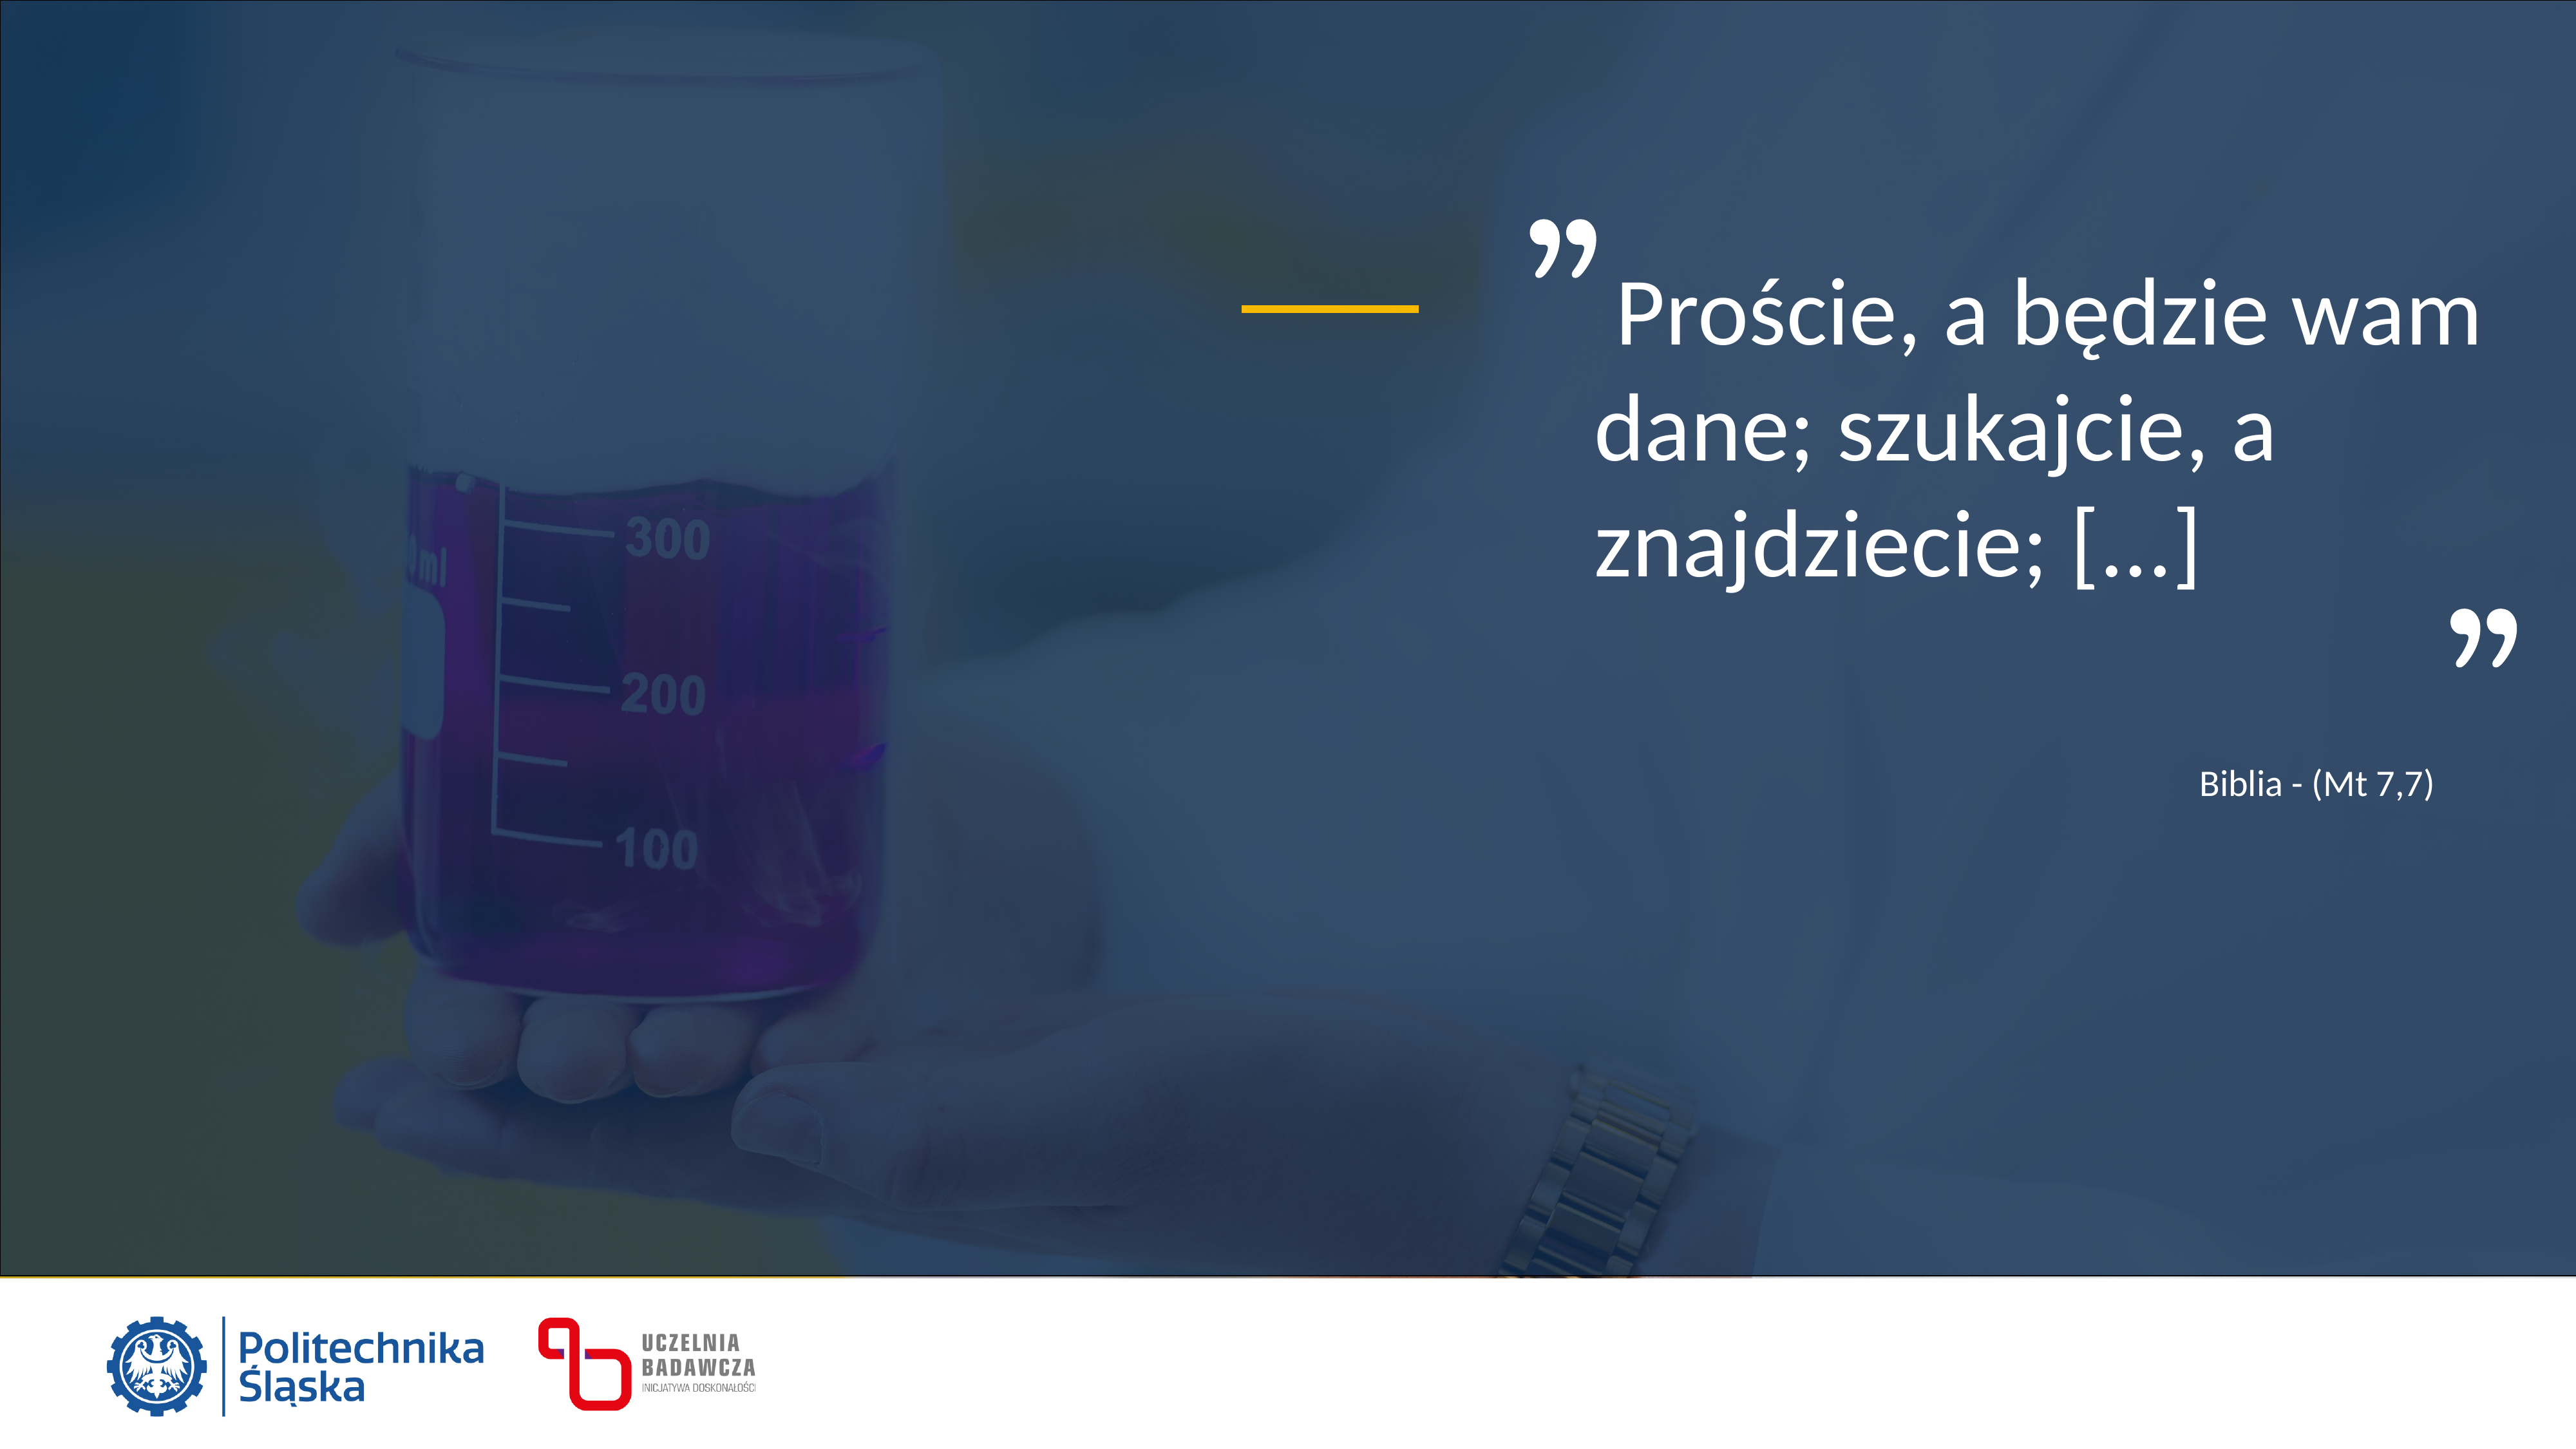

Proście, a będzie wam dane; szukajcie, a znajdziecie; [...]
Biblia - (Mt 7,7)